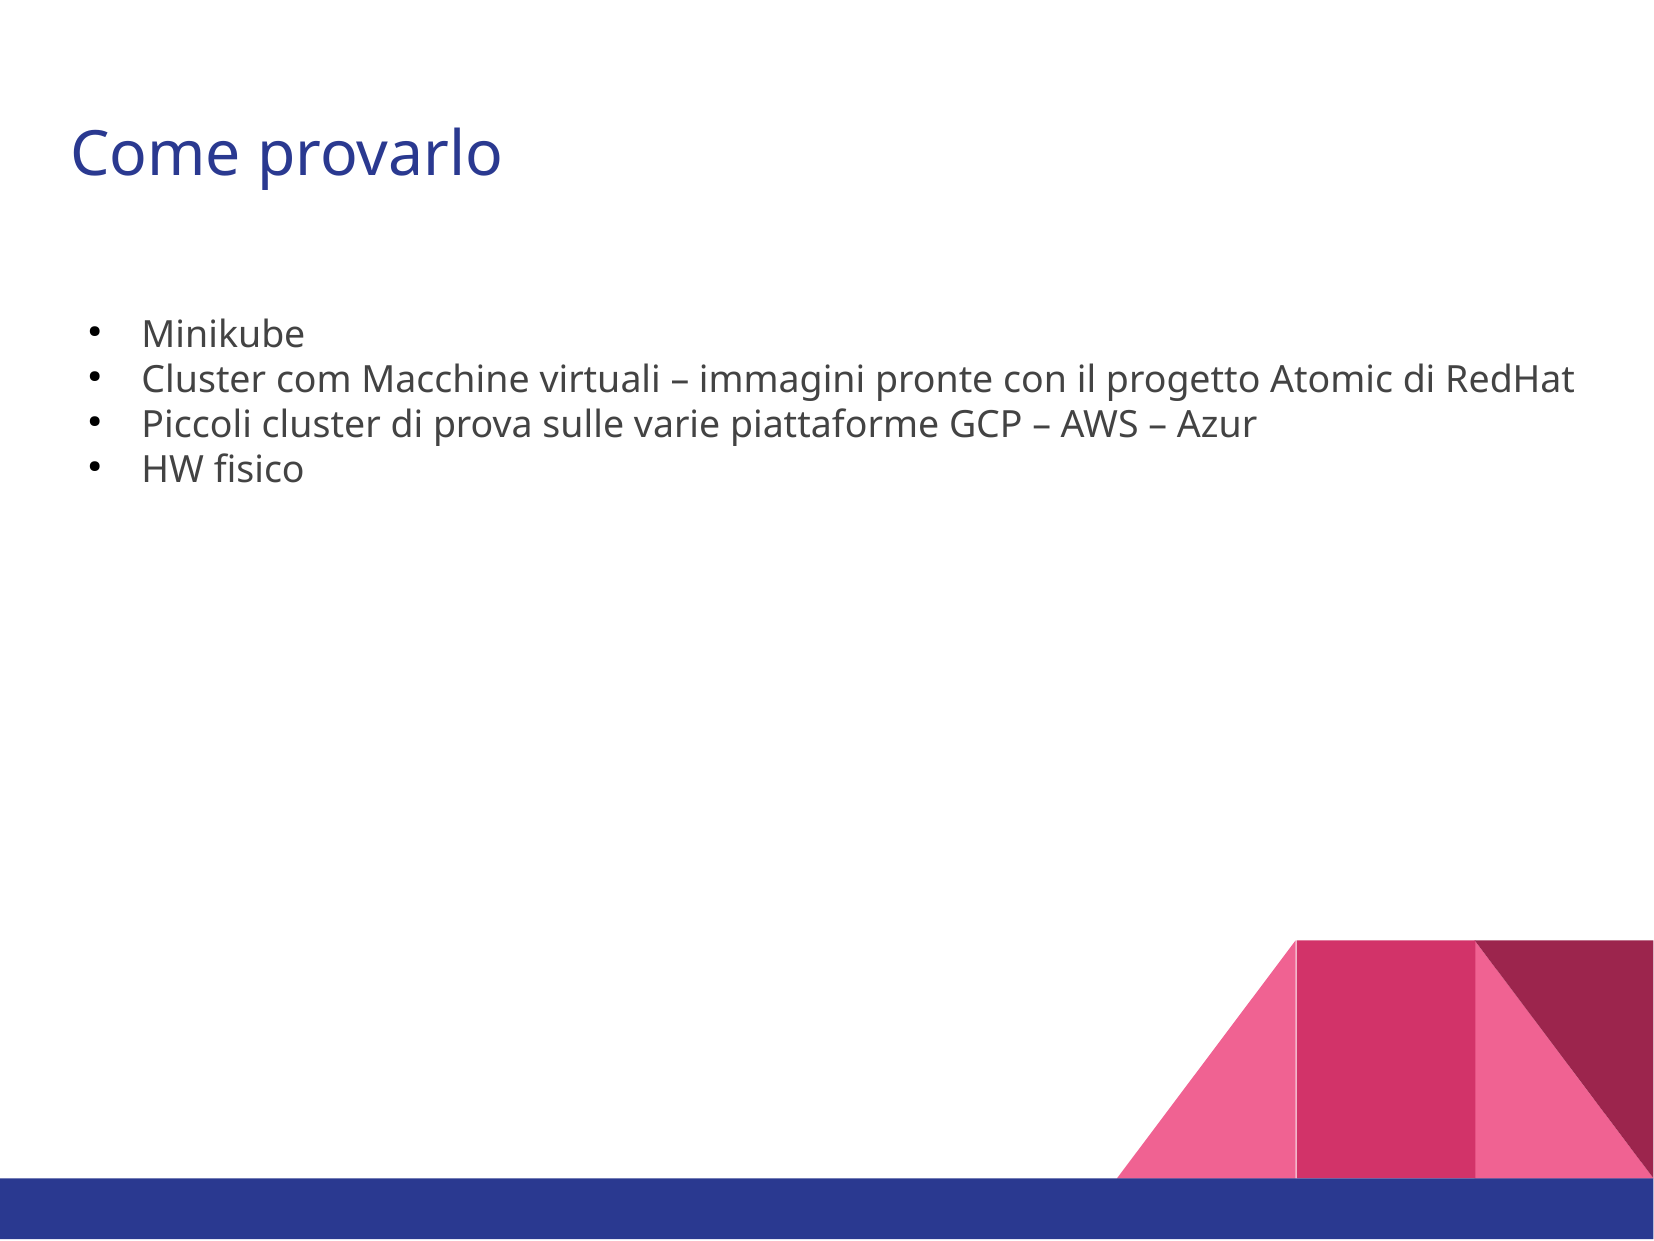

# Come provarlo
Minikube
Cluster com Macchine virtuali – immagini pronte con il progetto Atomic di RedHat
Piccoli cluster di prova sulle varie piattaforme GCP – AWS – Azur
HW fisico